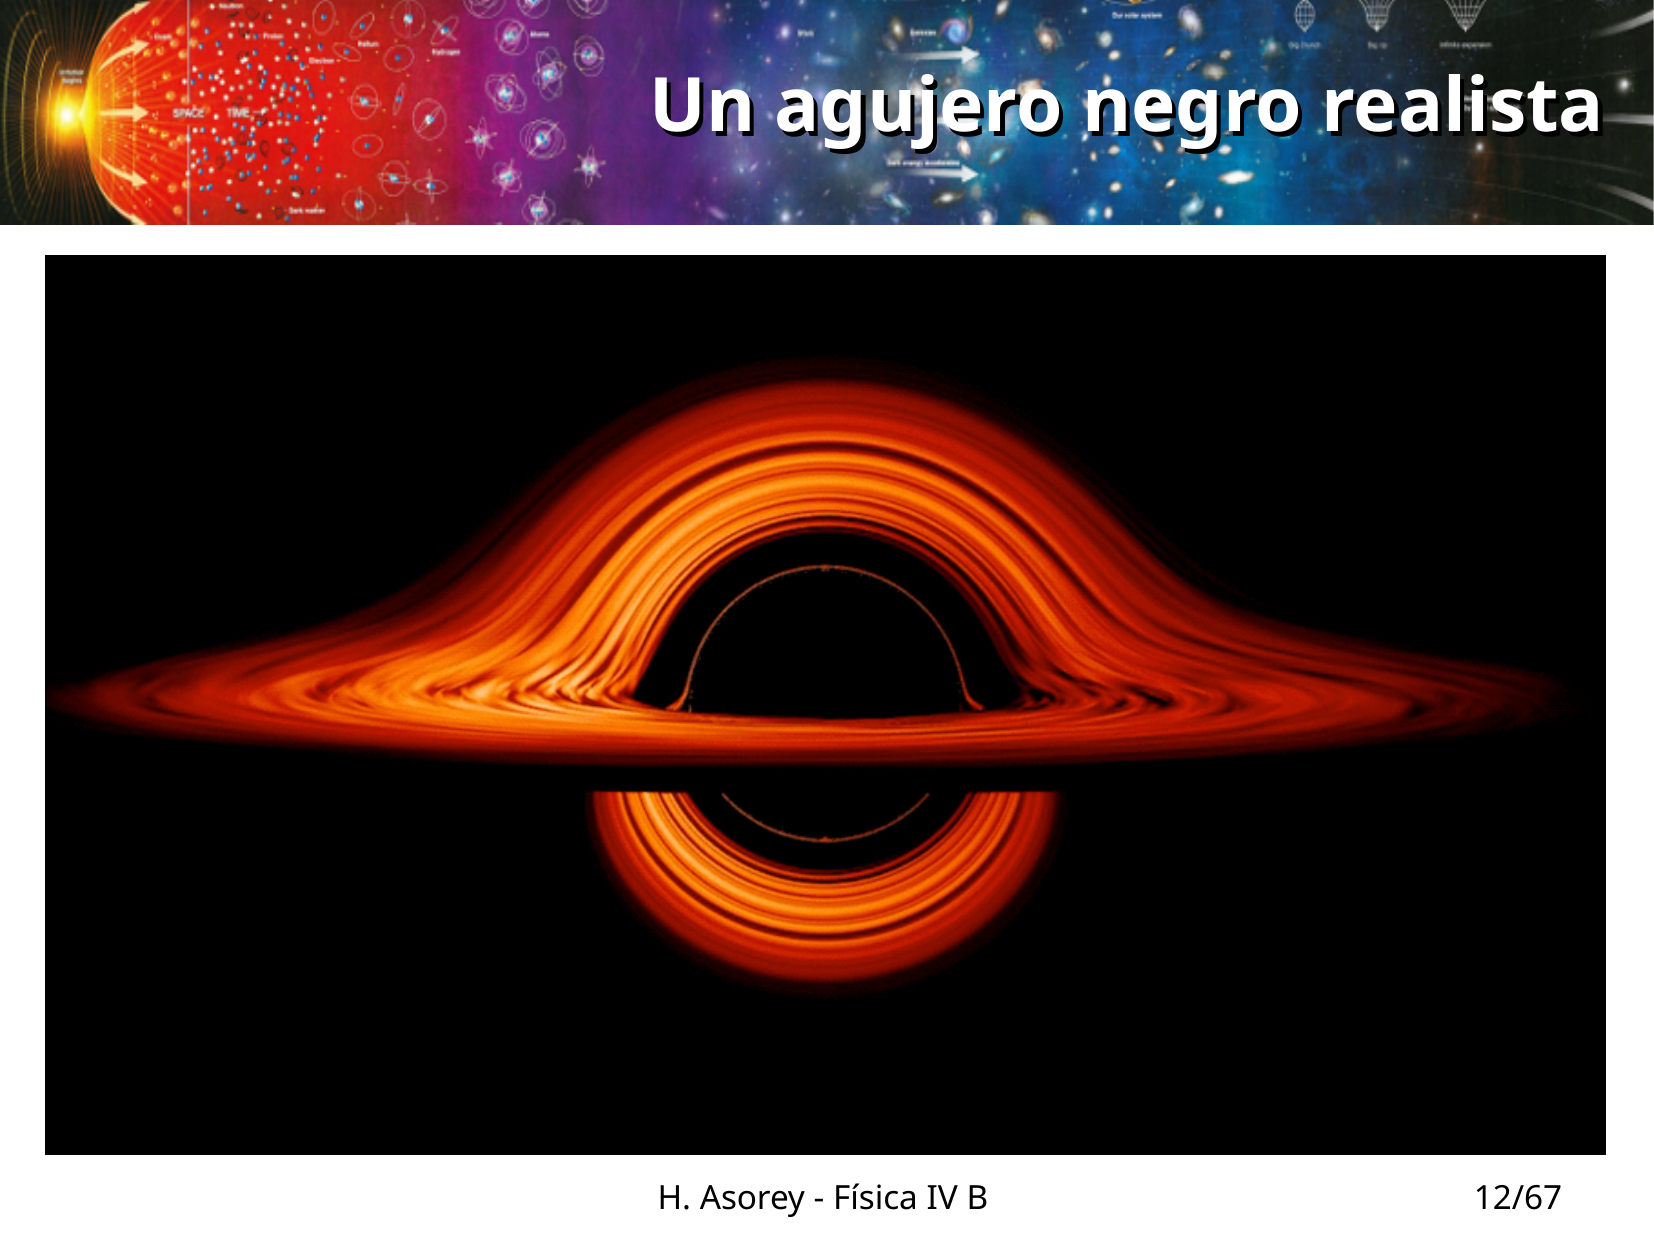

# Un agujero negro realista
H. Asorey - Física IV B
12